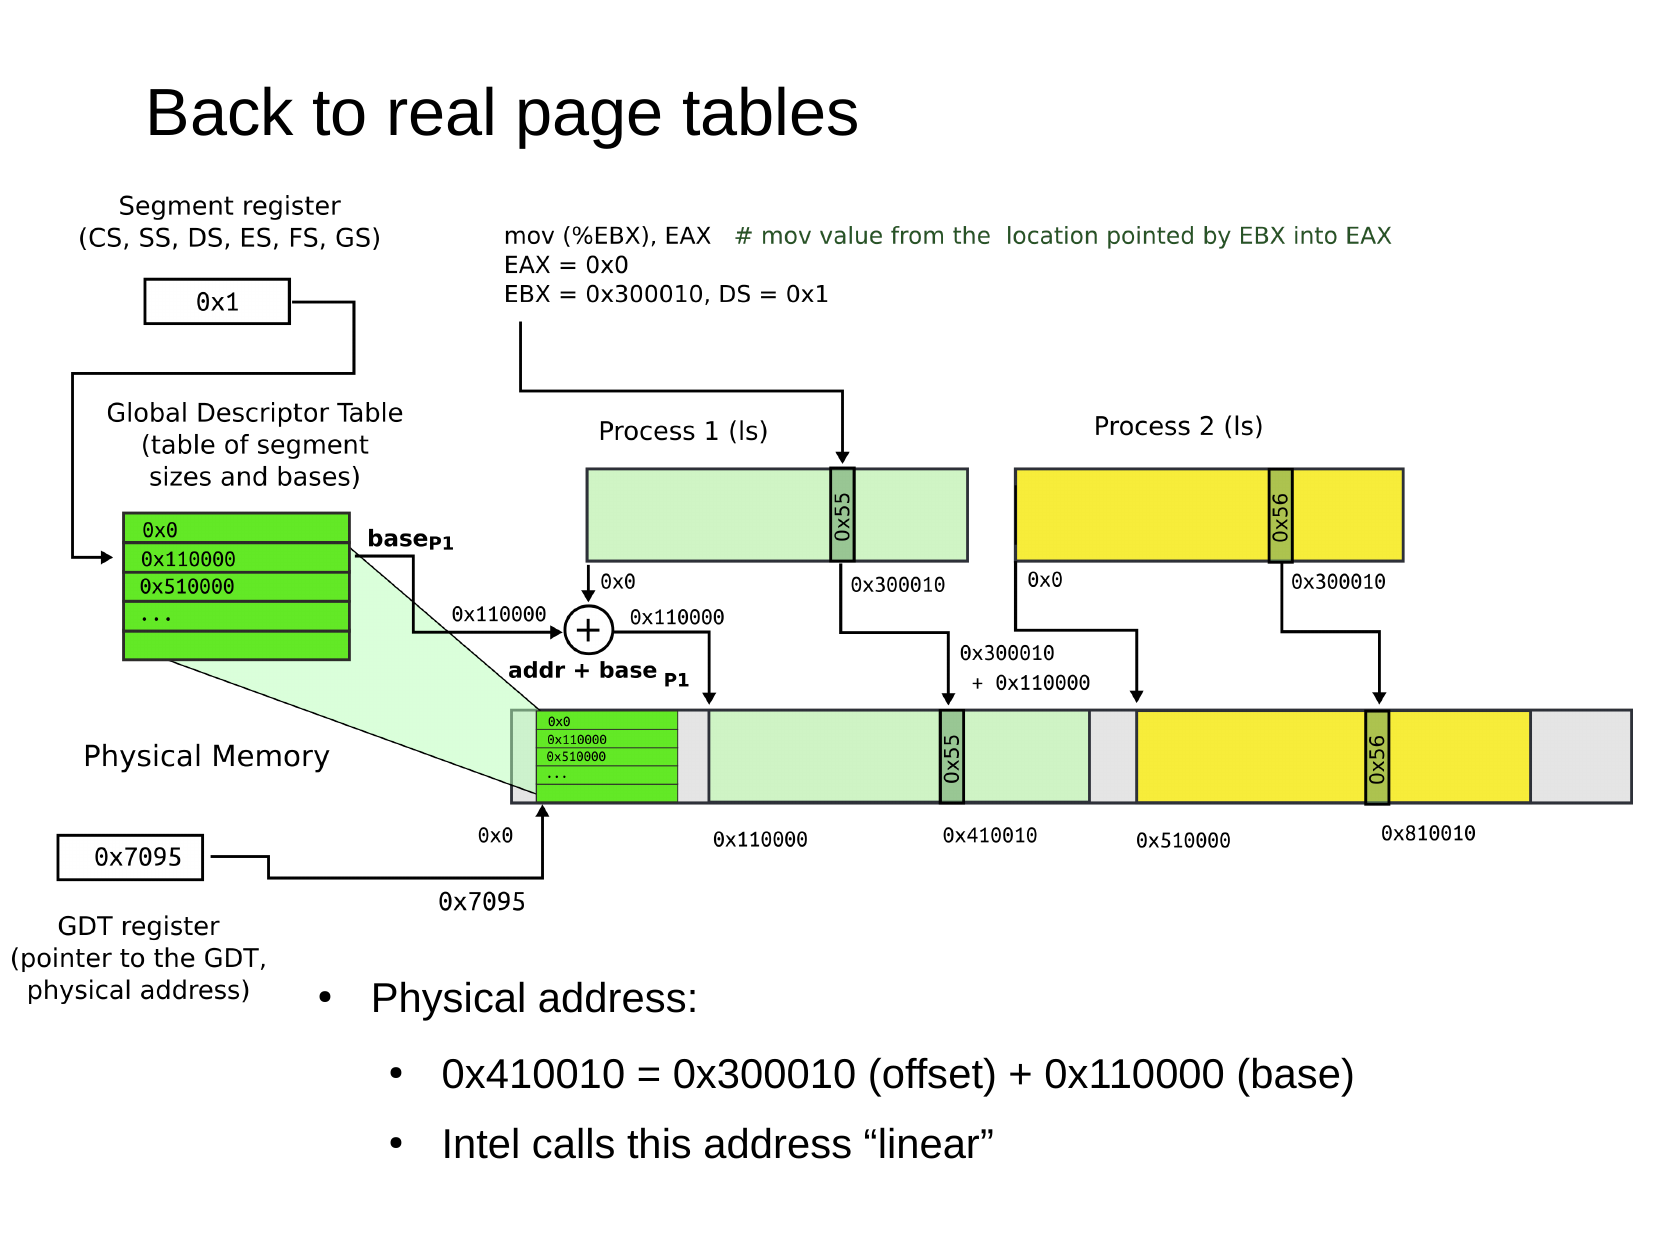

# Back to real page tables
Physical address:
0x410010 = 0x300010 (offset) + 0x110000 (base)
Intel calls this address “linear”